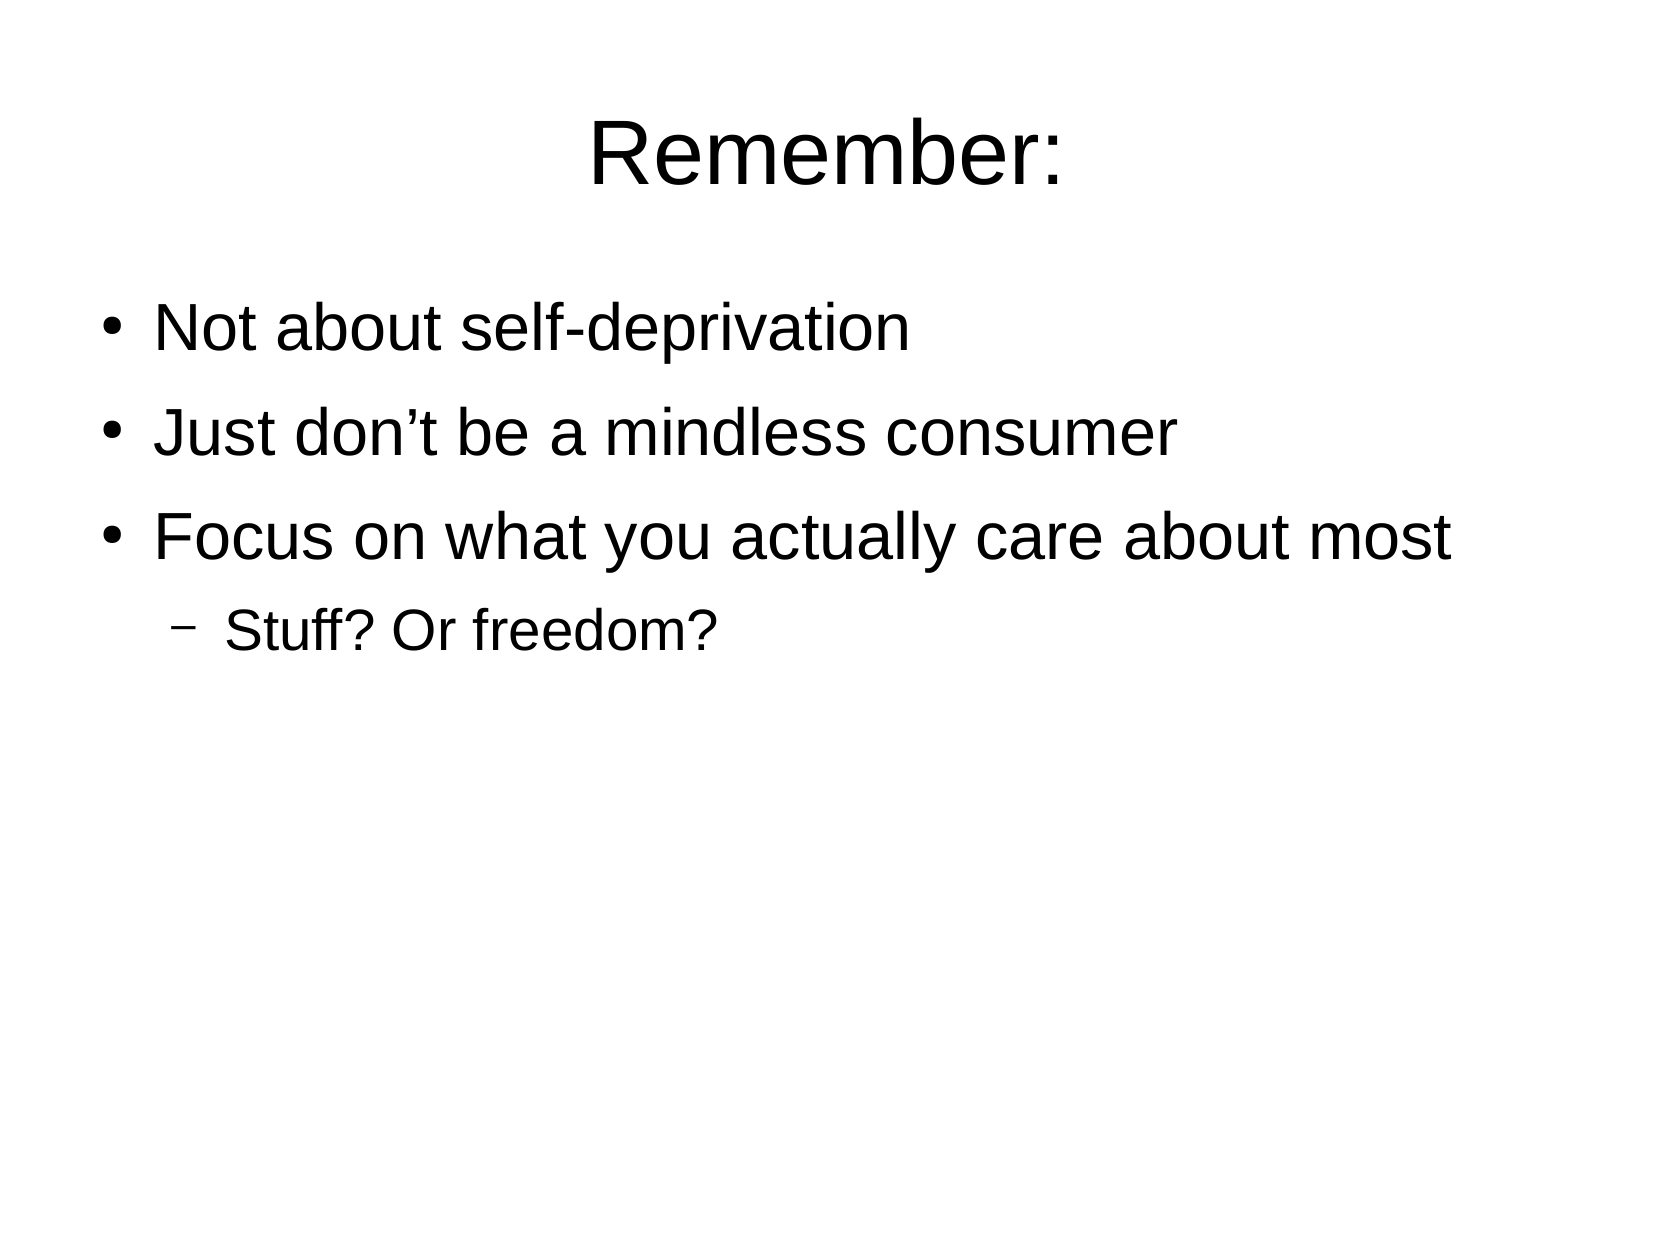

# Remember:
Not about self-deprivation
Just don’t be a mindless consumer
Focus on what you actually care about most
Stuff? Or freedom?